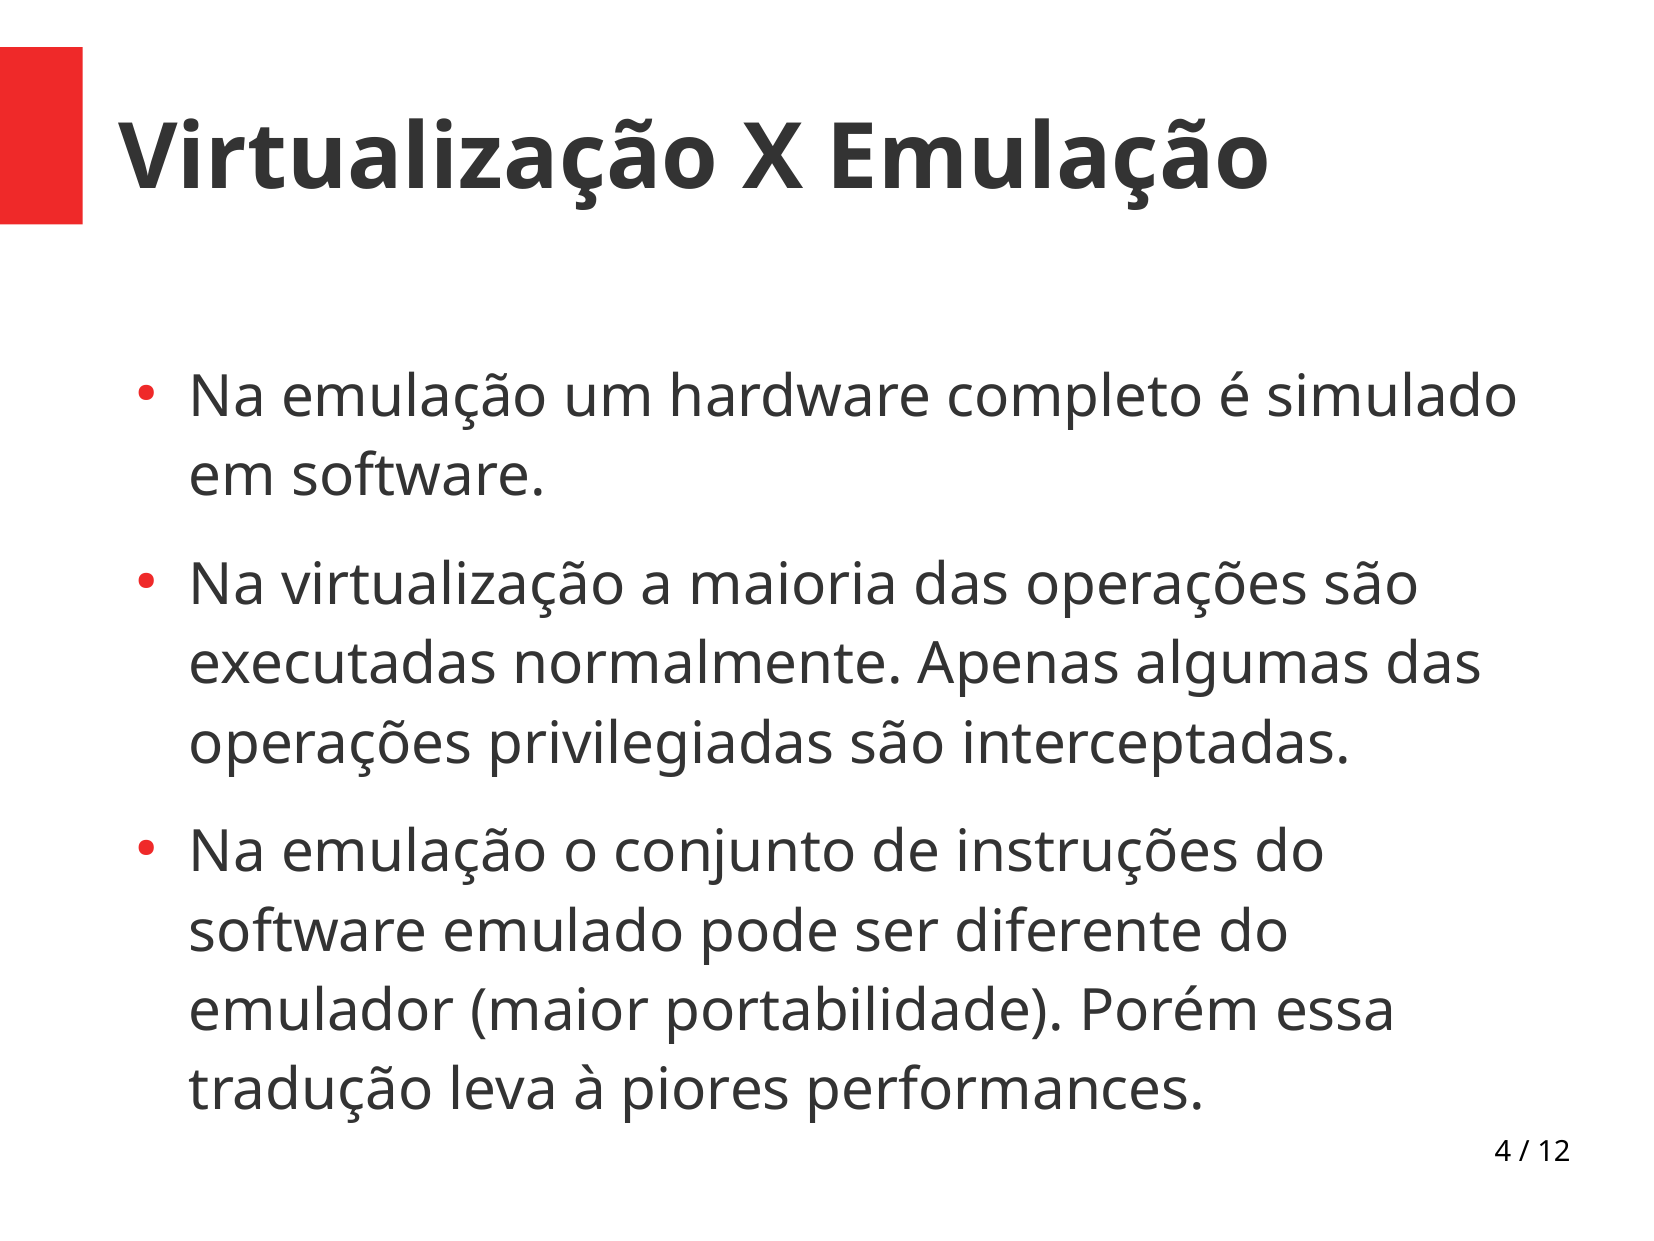

# Virtualização X Emulação
Na emulação um hardware completo é simulado em software.
Na virtualização a maioria das operações são executadas normalmente. Apenas algumas das operações privilegiadas são interceptadas.
Na emulação o conjunto de instruções do software emulado pode ser diferente do emulador (maior portabilidade). Porém essa tradução leva à piores performances.
4